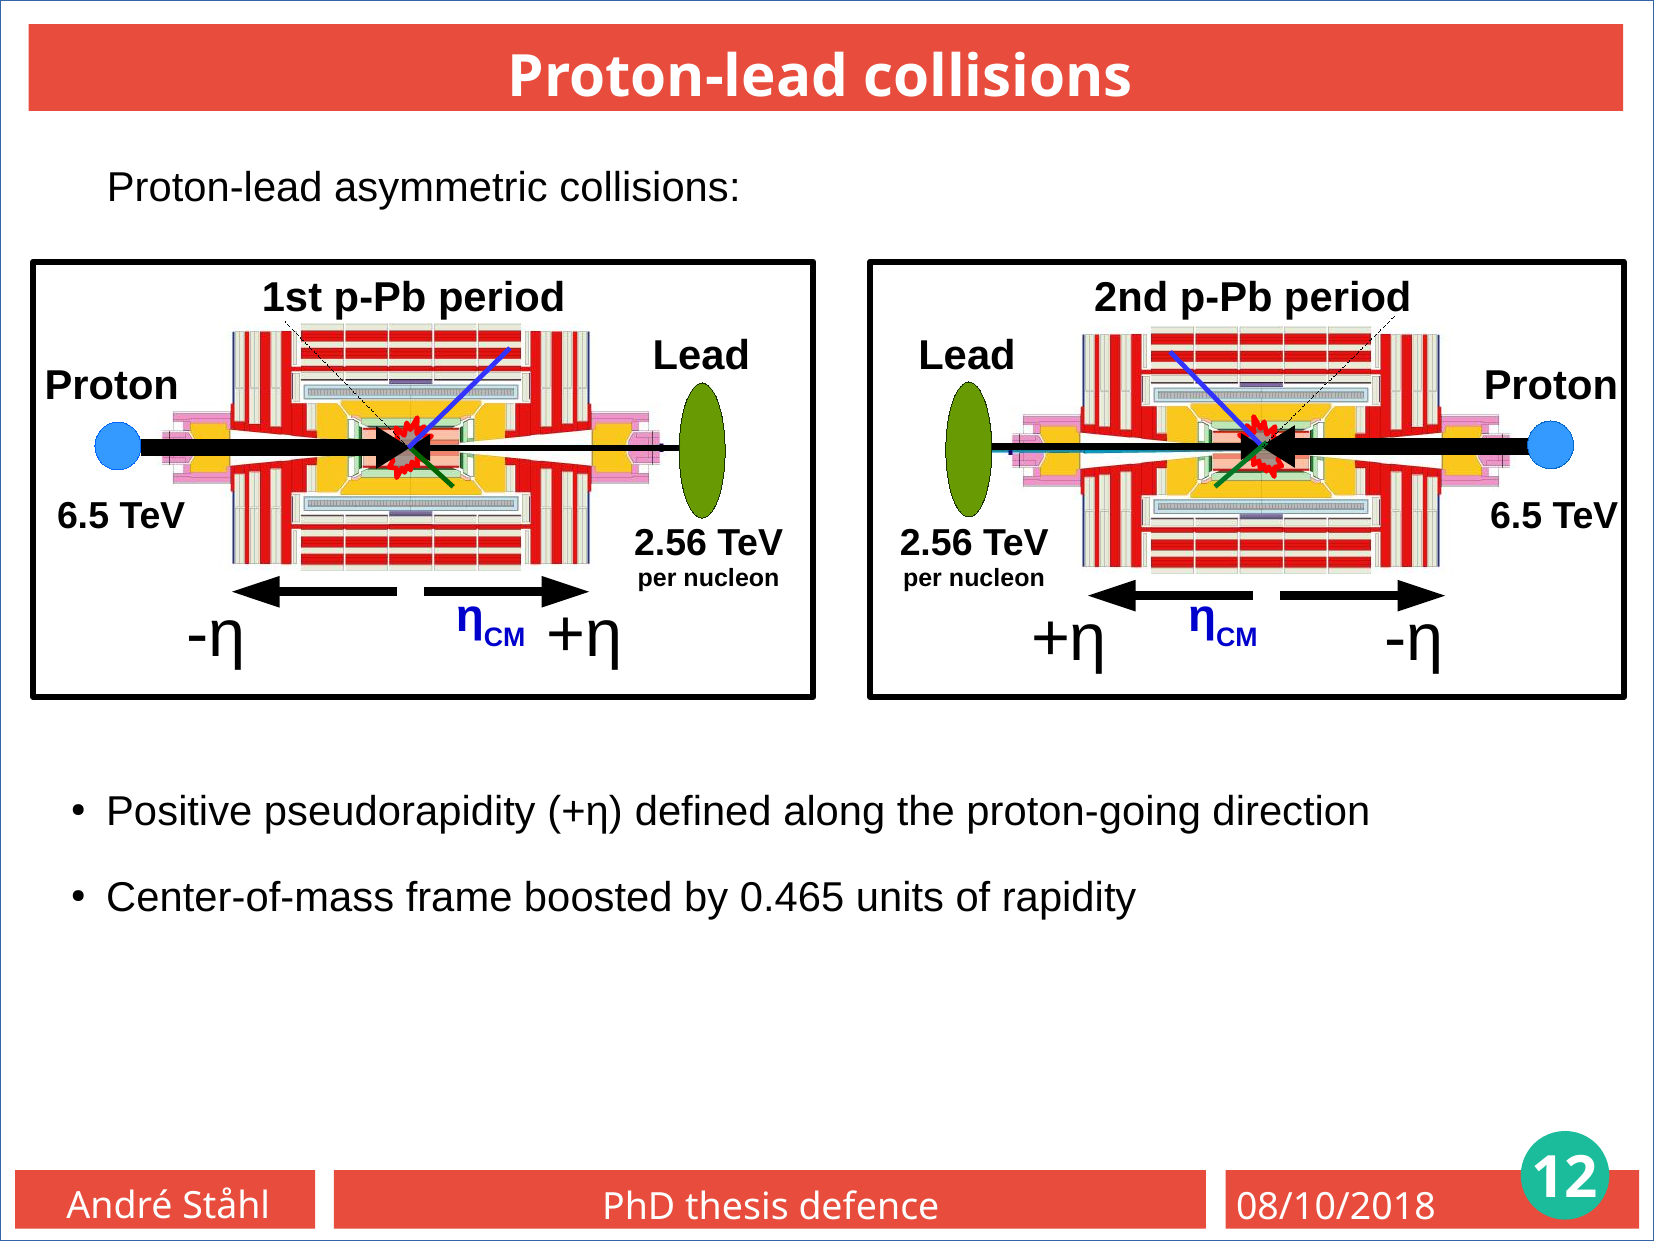

# Proton-lead collisions
Proton-lead asymmetric collisions:
1st p-Pb period
Lead
Proton
6.5 TeV
2.56 TeV
per nucleon
ηCM
-η
+η
2nd p-Pb period
Lead
Proton
6.5 TeV
2.56 TeV
per nucleon
+η
-η
ηCM
Positive pseudorapidity (+η) defined along the proton-going direction
Center-of-mass frame boosted by 0.465 units of rapidity
12
08/10/2018